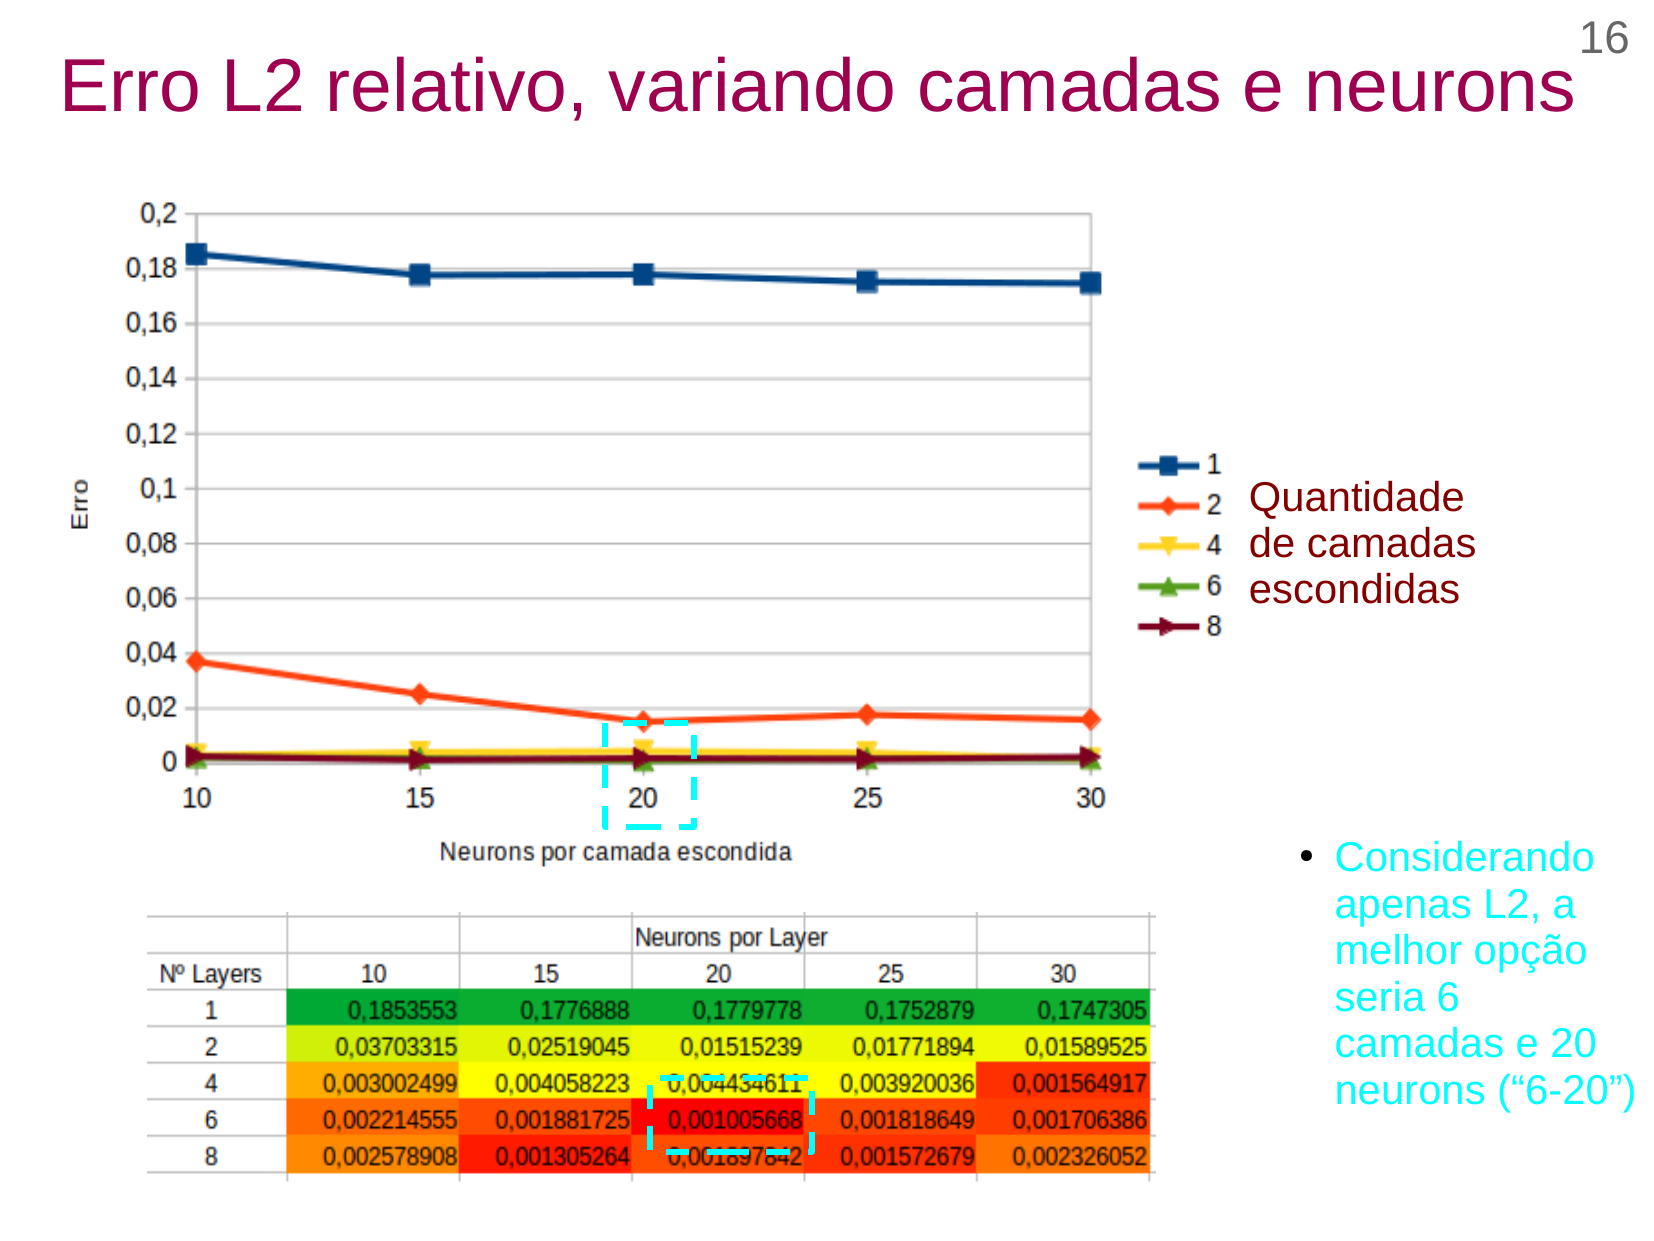

16
# Erro L2 relativo, variando camadas e neurons
Quantidade de camadas
escondidas
Considerando apenas L2, a melhor opção seria 6 camadas e 20 neurons (“6-20”)